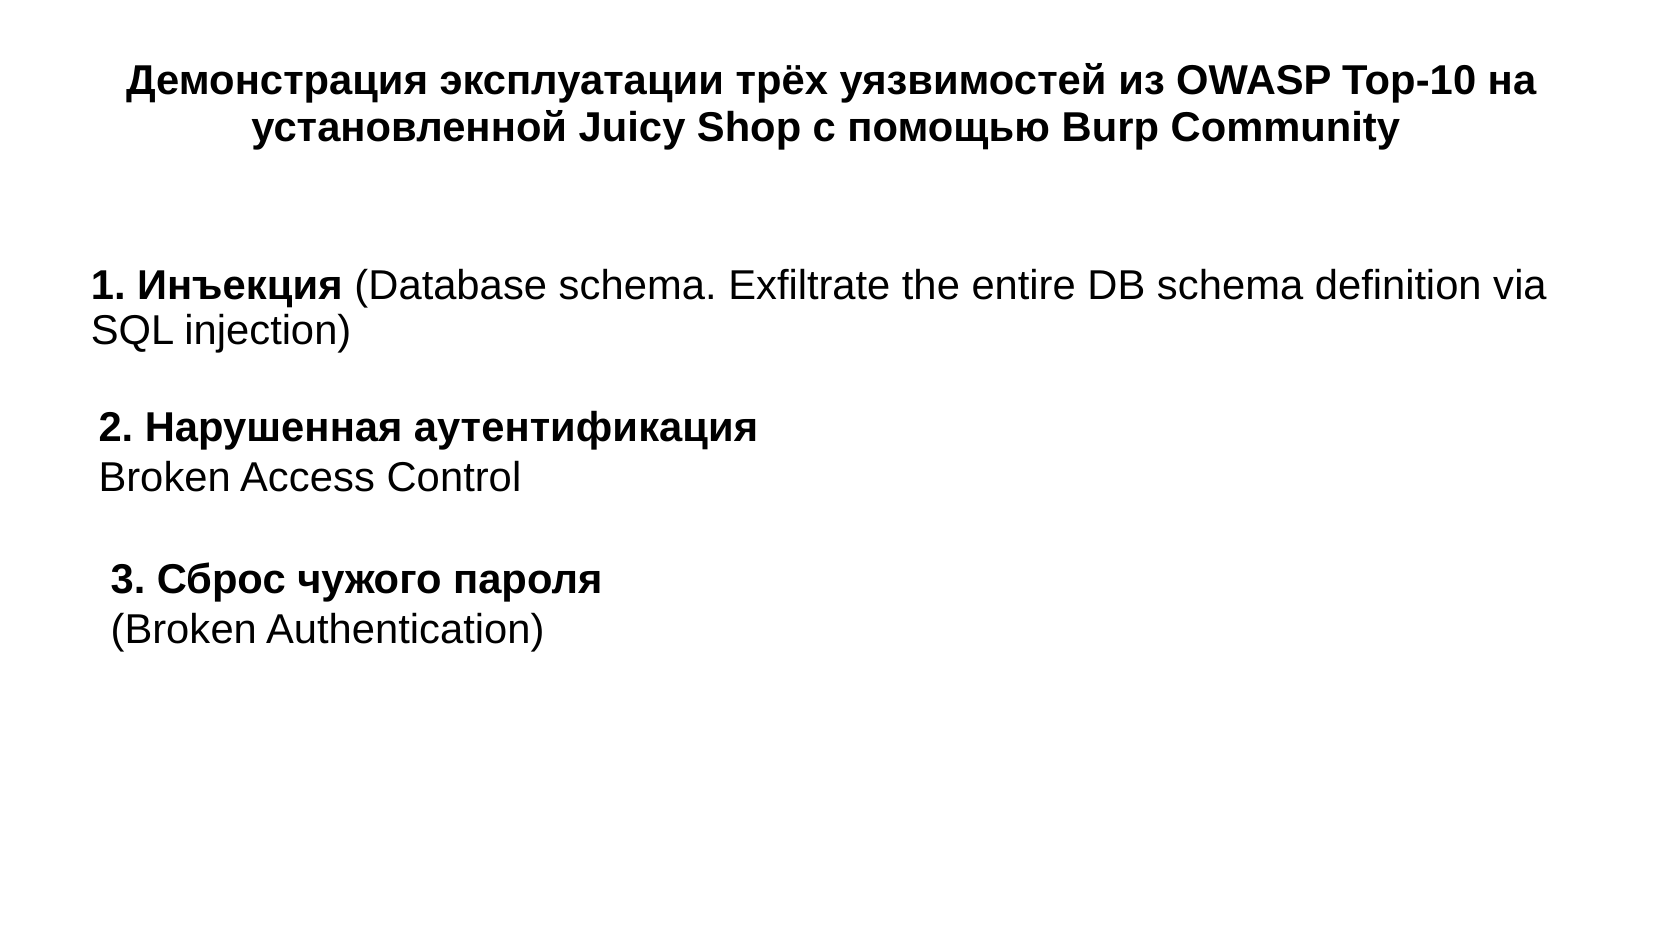

# Демонстрация эксплуатации трёх уязвимостей из OWASP Top-10 на установленной Juicy Shop с помощью Burp Community
1. Инъекция (Database schema. Exfiltrate the entire DB schema definition via SQL injection)
2. Нарушенная аутентификация
Broken Access Control
3. Сброс чужого пароля
(Broken Authentication)